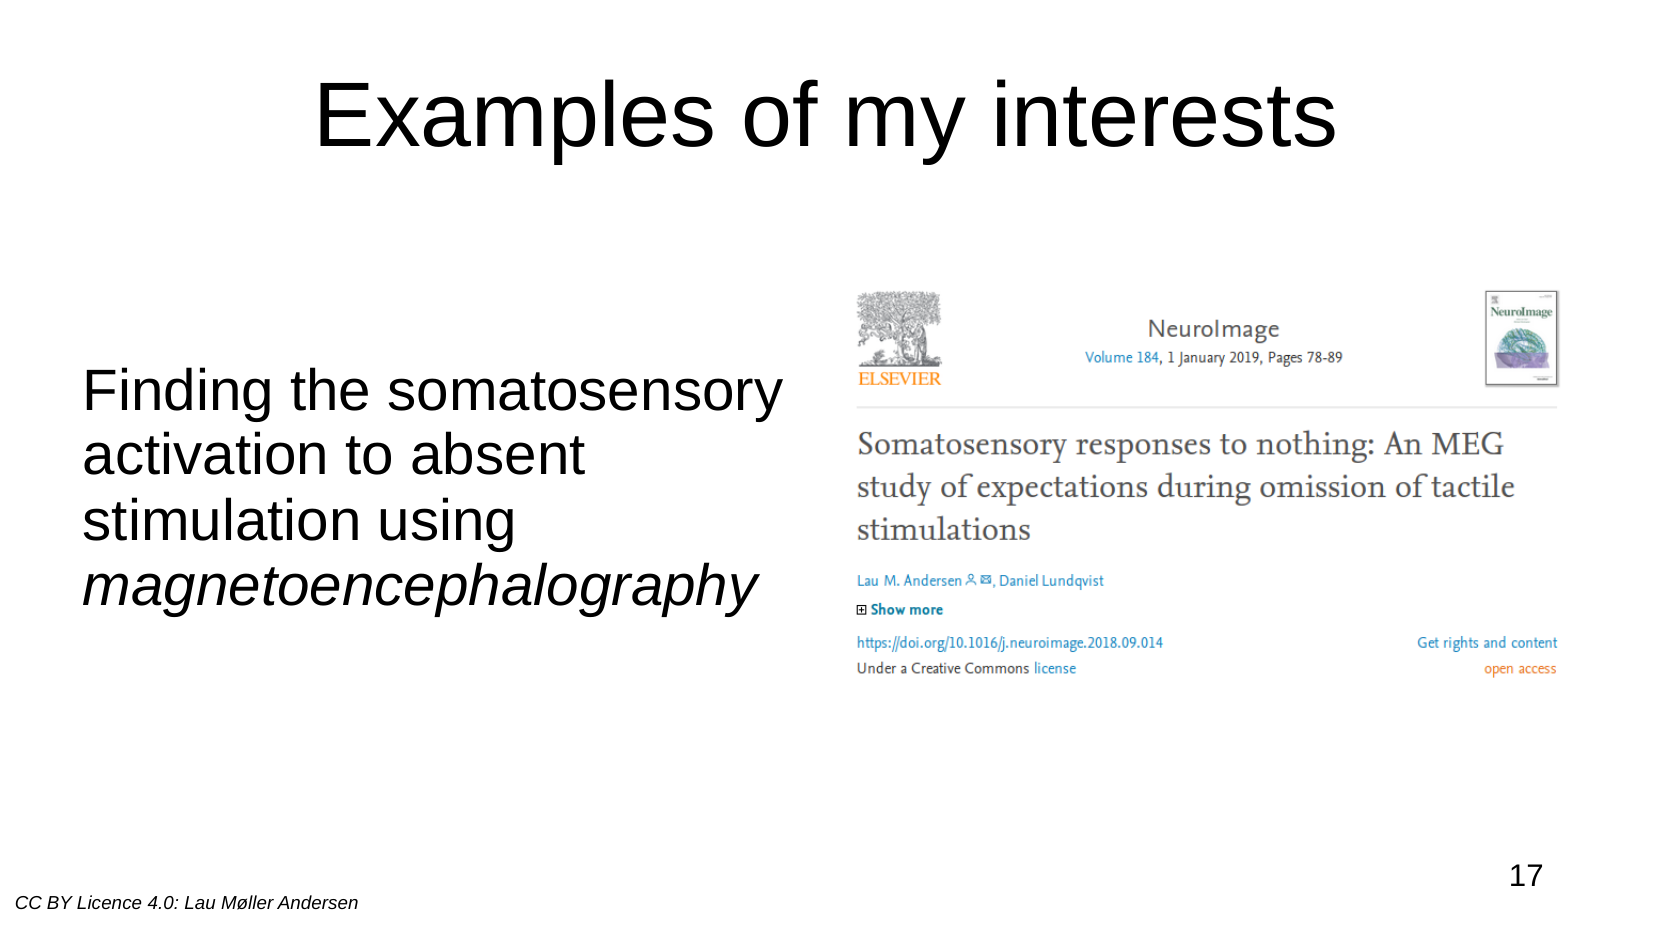

# Examples of my interests
Finding the somatosensory activation to absent stimulation using magnetoencephalography
CC BY Licence 4.0: Lau Møller Andersen